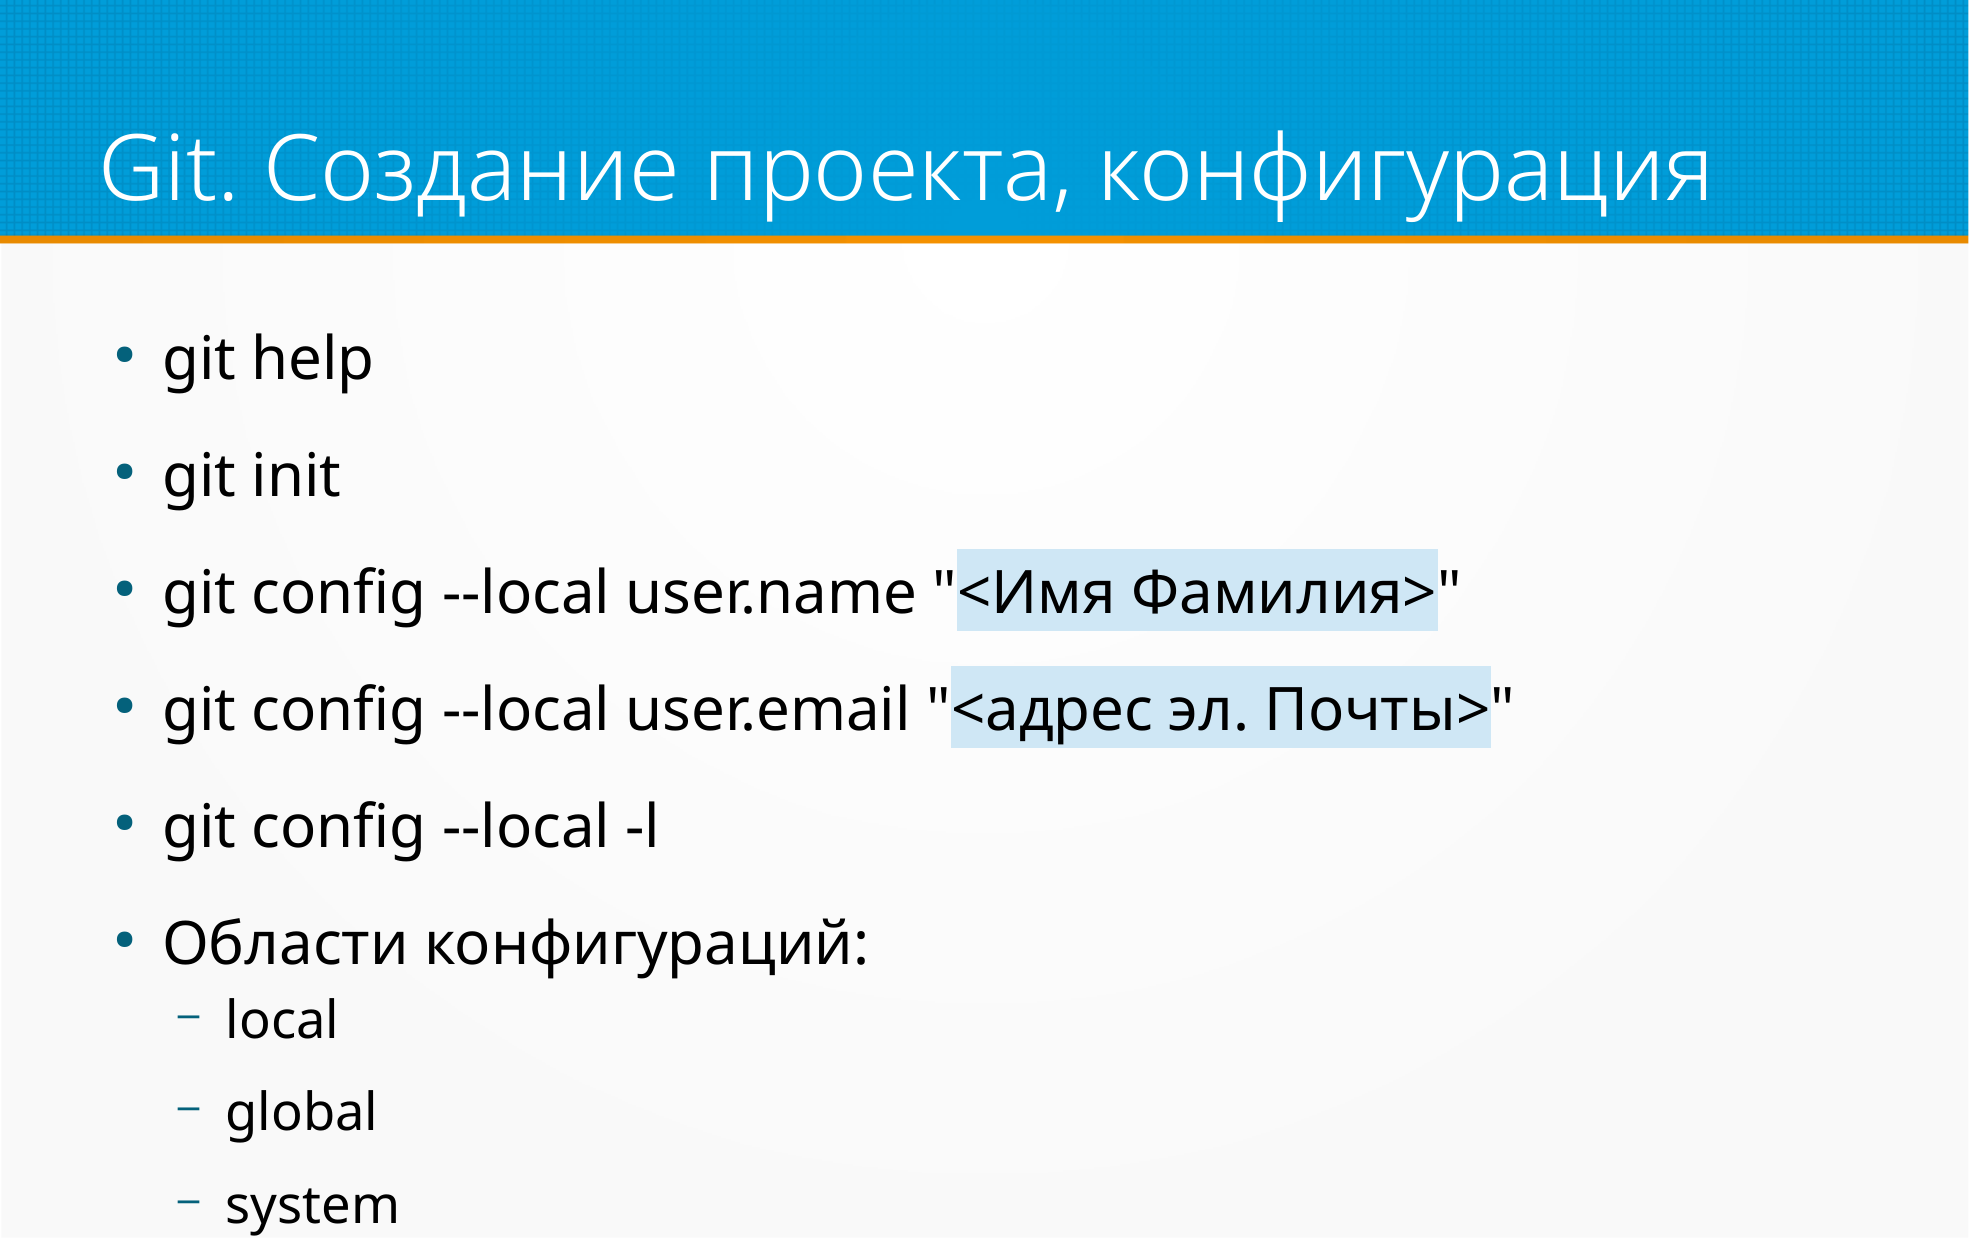

# Git. Создание проекта, конфигурация
git help
git init
git config --local user.name "<Имя Фамилия>"
git config --local user.email "<адрес эл. Почты>"
git config --local -l
Области конфигураций:
local
global
system